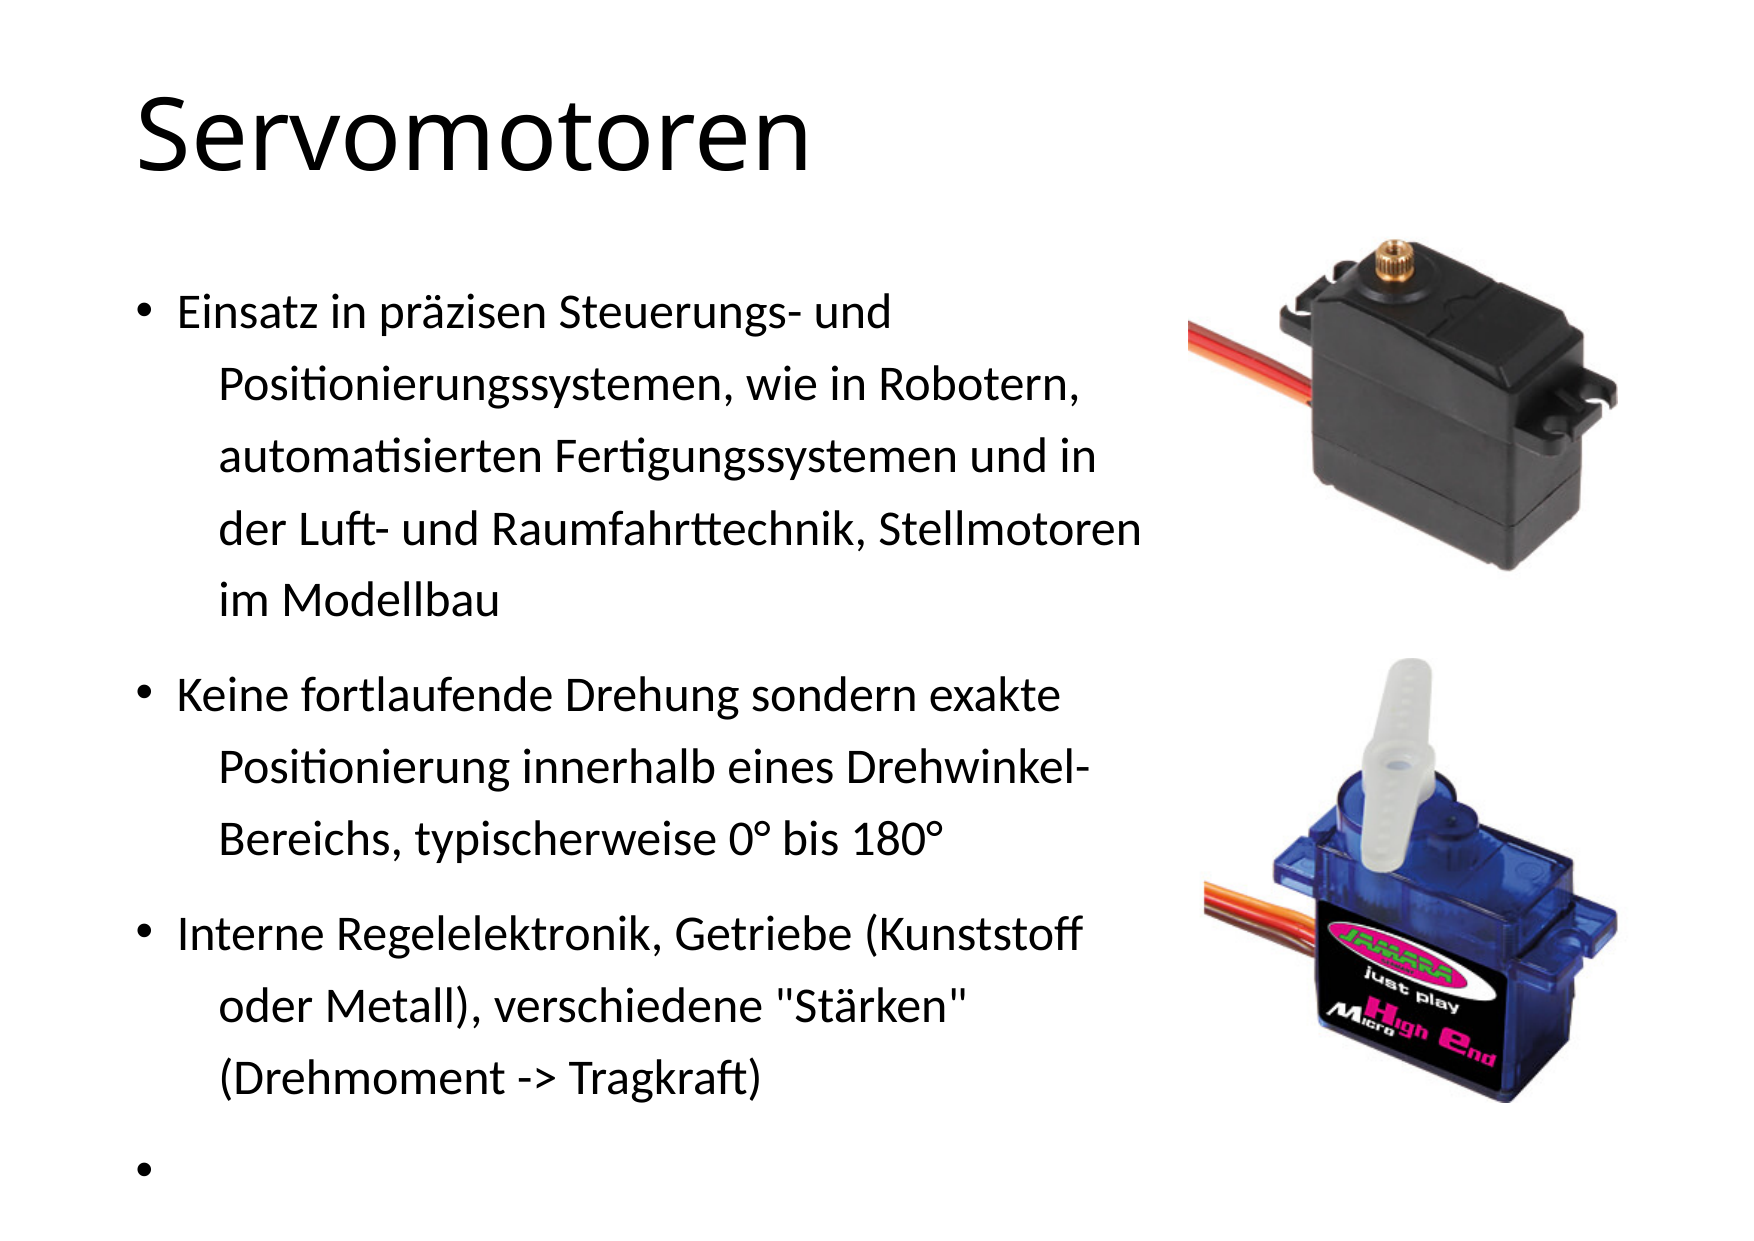

# Servomotoren
Einsatz in präzisen Steuerungs- und Positionierungssystemen, wie in Robotern, automatisierten Fertigungssystemen und in der Luft- und Raumfahrttechnik, Stellmotoren im Modellbau
Keine fortlaufende Drehung sondern exakte Positionierung innerhalb eines Drehwinkel-Bereichs, typischerweise 0° bis 180°
Interne Regelelektronik, Getriebe (Kunststoff oder Metall), verschiedene "Stärken" (Drehmoment -> Tragkraft)